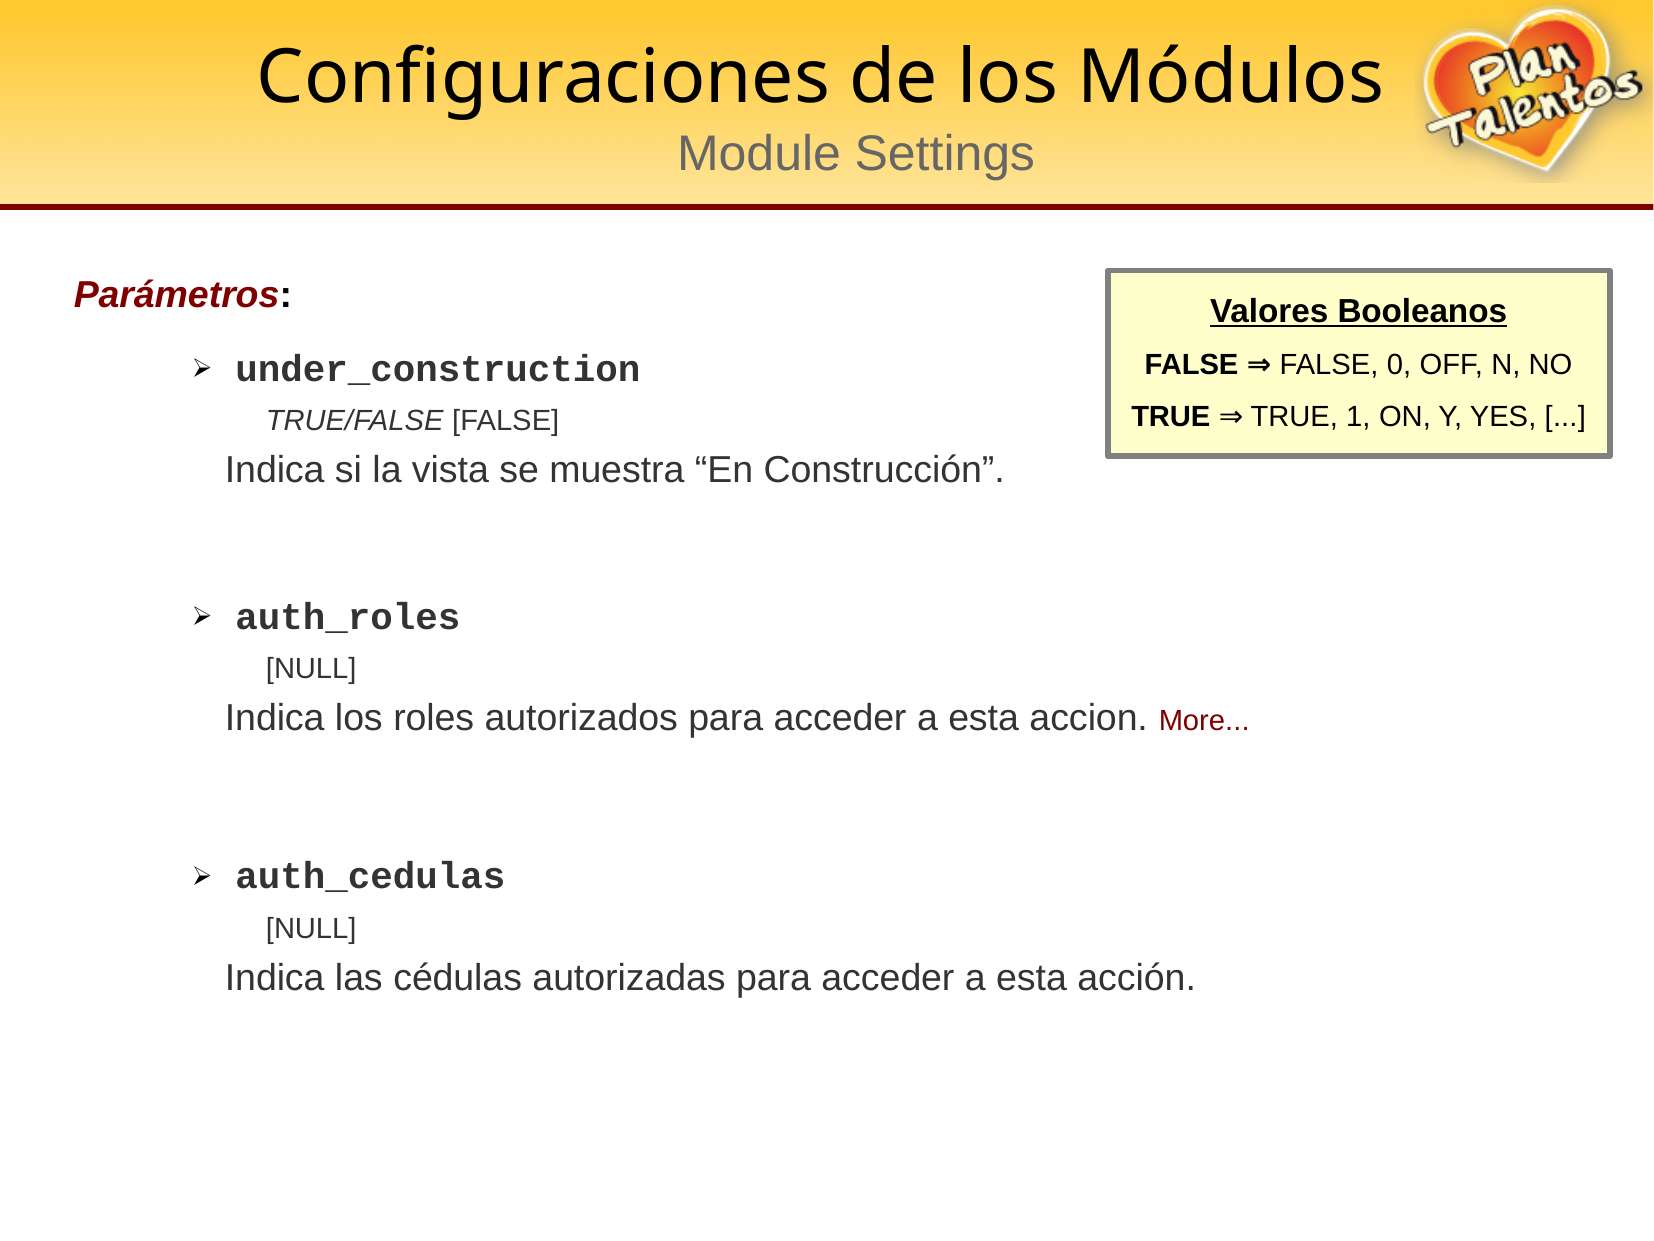

# Configuraciones de los Módulos
Module Settings
Parámetros:
Valores Booleanos
FALSE ⇒ FALSE, 0, OFF, N, NO
TRUE ⇒ TRUE, 1, ON, Y, YES, [...]
 under_construction
	TRUE/FALSE [FALSE]
Indica si la vista se muestra “En Construcción”.
 auth_roles
	[NULL]
Indica los roles autorizados para acceder a esta accion. More...
 auth_cedulas
	[NULL]
Indica las cédulas autorizadas para acceder a esta acción.